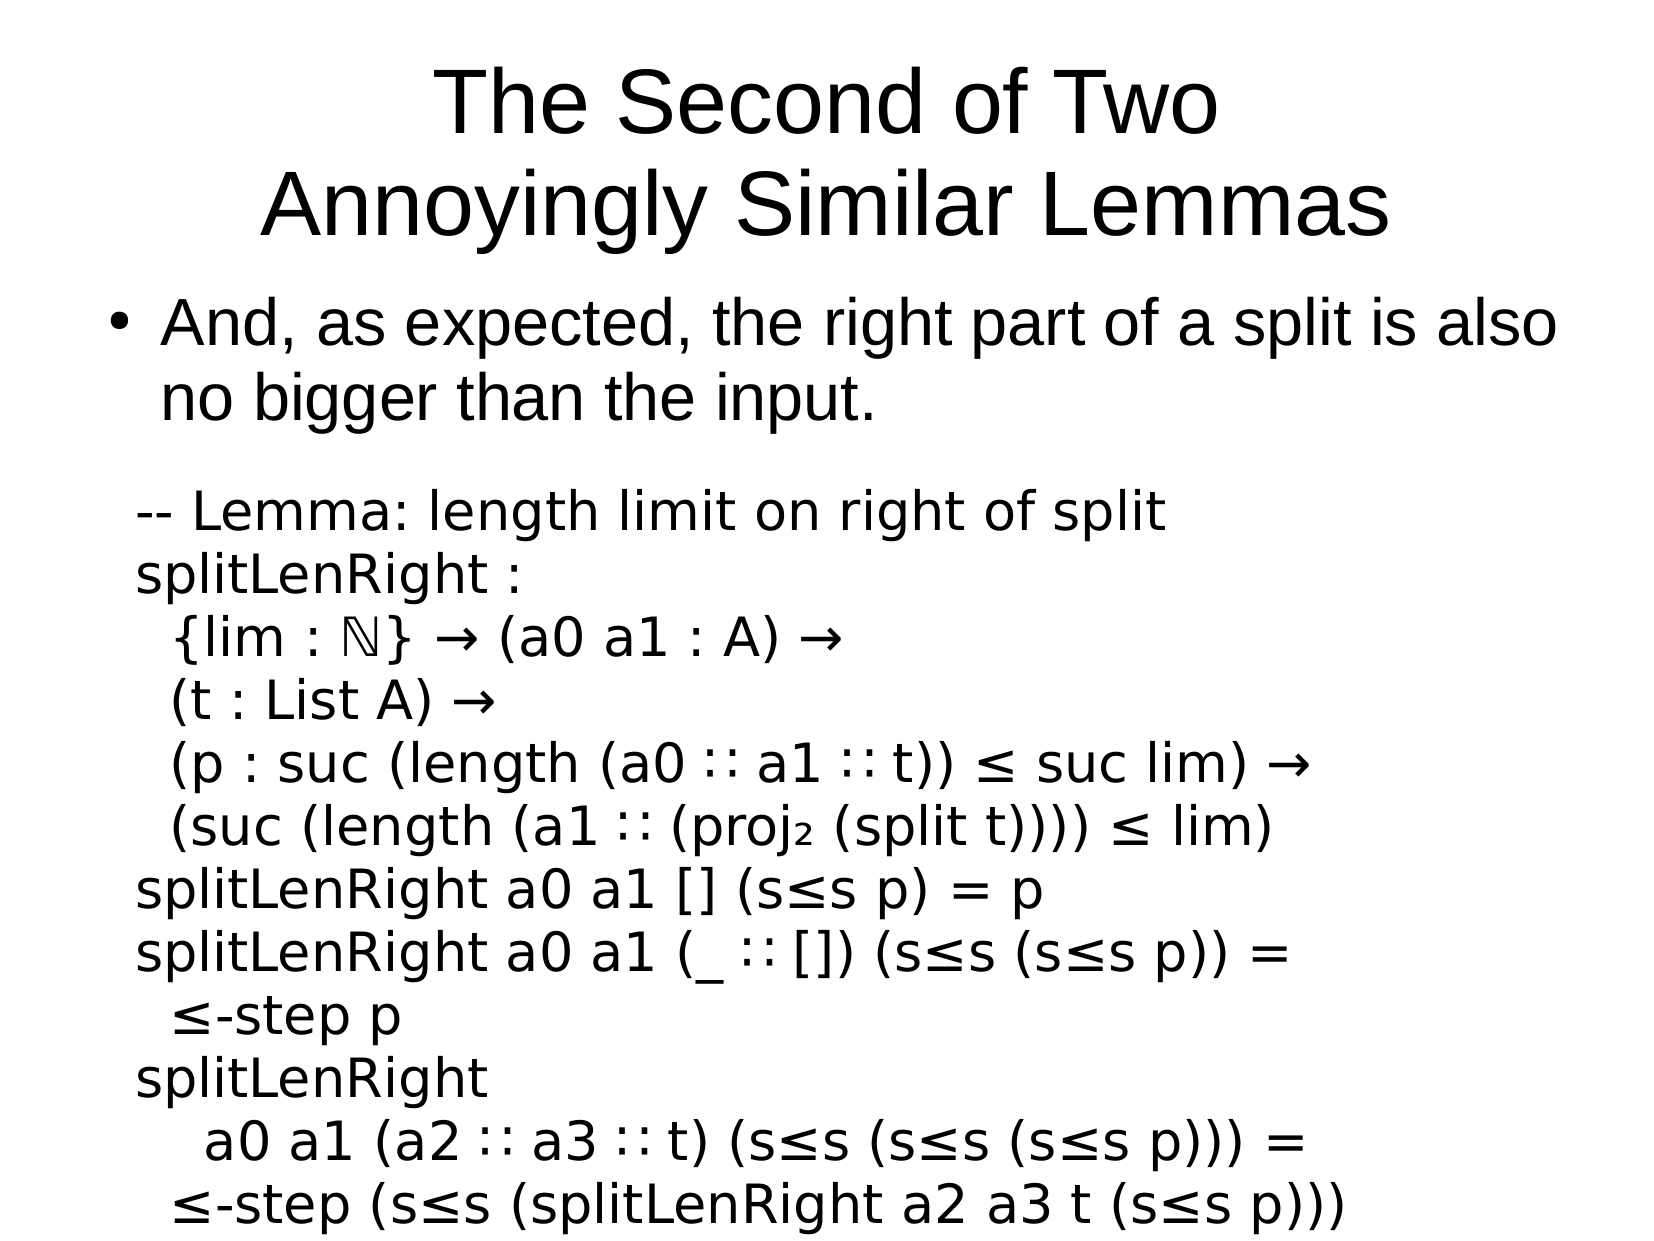

# The Second of Two Annoyingly Similar Lemmas
And, as expected, the right part of a split is also no bigger than the input.
-- Lemma: length limit on right of split
splitLenRight :
 {lim : ℕ} → (a0 a1 : A) →
 (t : List A) →
 (p : suc (length (a0 ∷ a1 ∷ t)) ≤ suc lim) →
 (suc (length (a1 ∷ (proj₂ (split t)))) ≤ lim)
splitLenRight a0 a1 [] (s≤s p) = p
splitLenRight a0 a1 (_ ∷ []) (s≤s (s≤s p)) =
 ≤-step p
splitLenRight
 a0 a1 (a2 ∷ a3 ∷ t) (s≤s (s≤s (s≤s p))) =
 ≤-step (s≤s (splitLenRight a2 a3 t (s≤s p)))